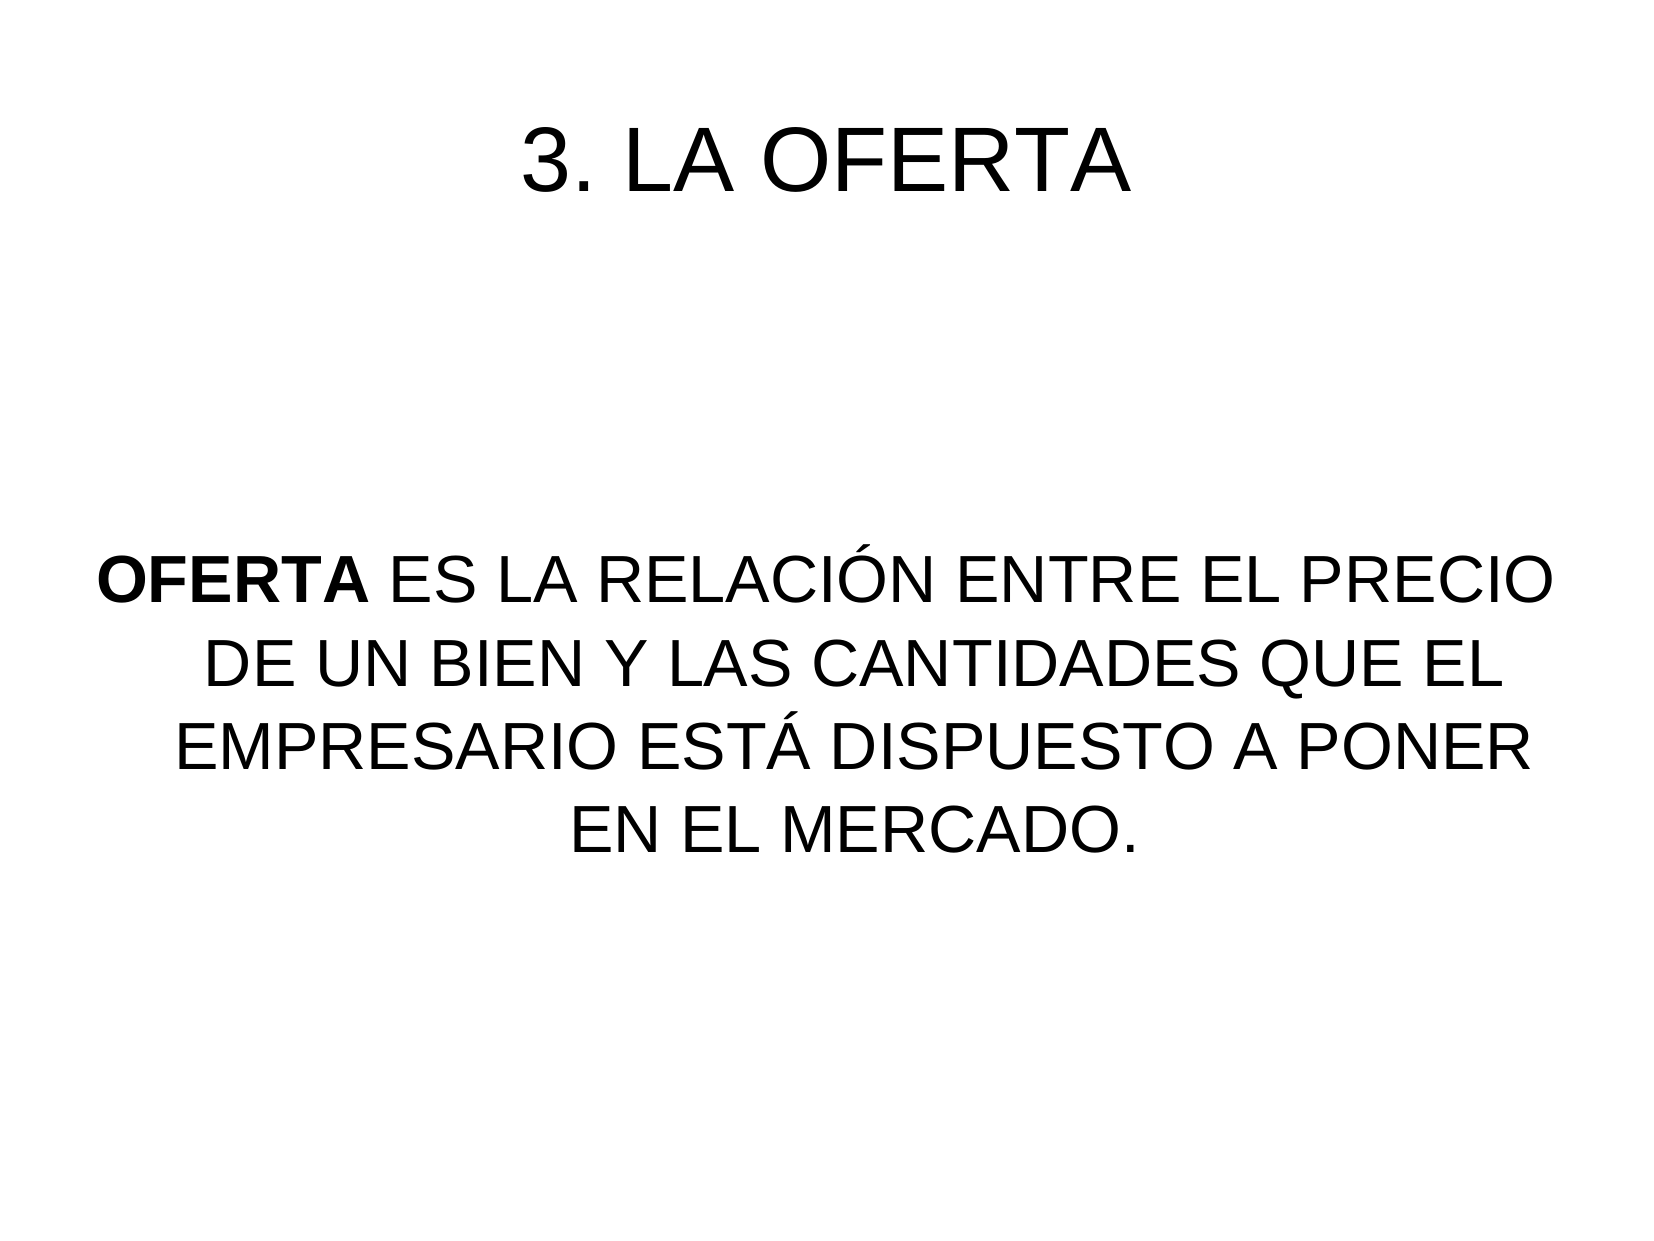

# 3. LA OFERTA
OFERTA ES LA RELACIÓN ENTRE EL PRECIO DE UN BIEN Y LAS CANTIDADES QUE EL EMPRESARIO ESTÁ DISPUESTO A PONER EN EL MERCADO.